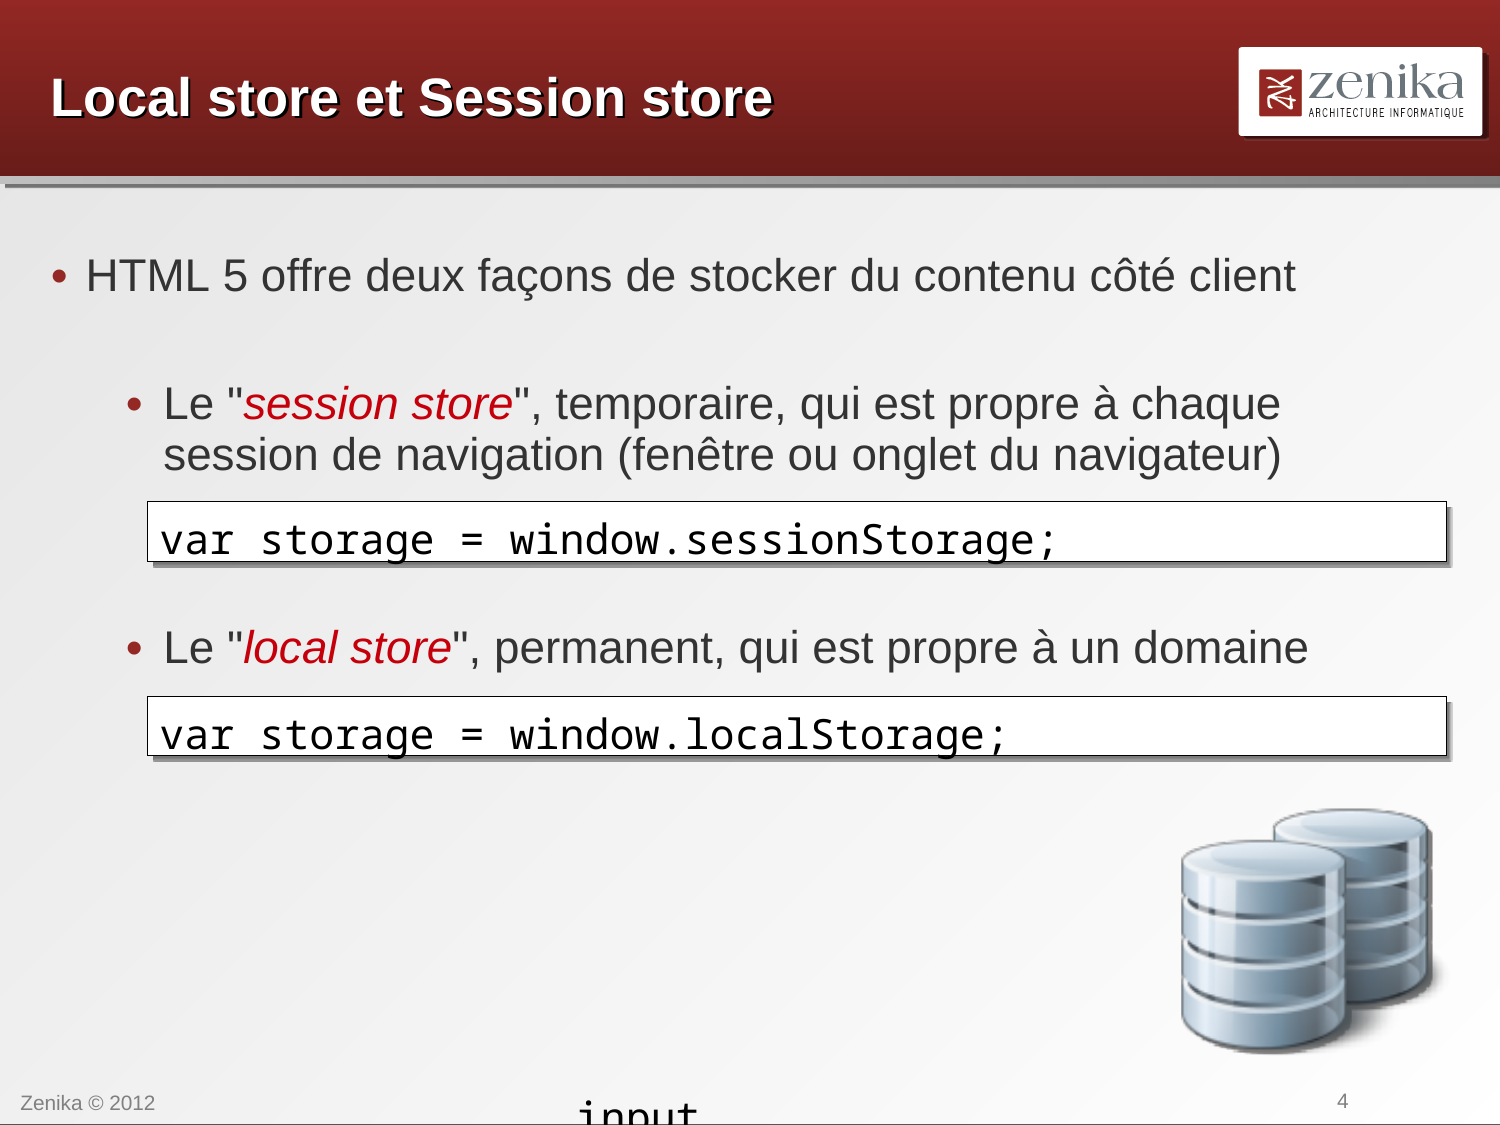

# Local store et Session store
HTML 5 offre deux façons de stocker du contenu côté client
Le "session store", temporaire, qui est propre à chaque session de navigation (fenêtre ou onglet du navigateur)
Le "local store", permanent, qui est propre à un domaine
var storage = window.sessionStorage;
var storage = window.localStorage;